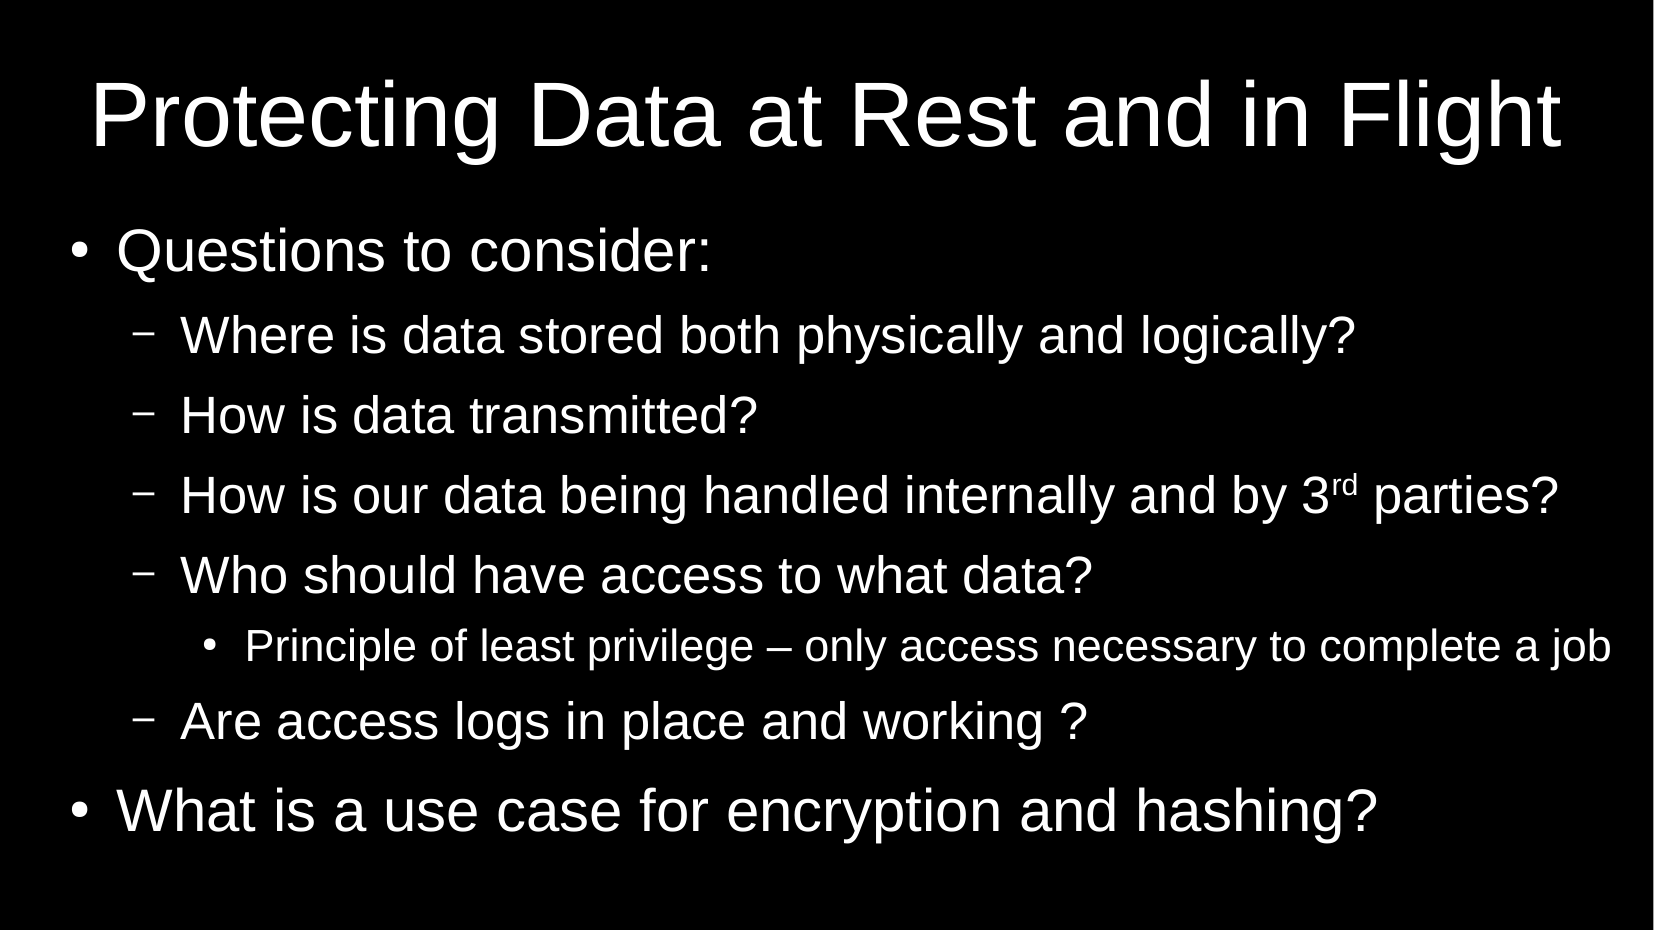

# Protecting Data at Rest and in Flight
Questions to consider:
Where is data stored both physically and logically?
How is data transmitted?
How is our data being handled internally and by 3rd parties?
Who should have access to what data?
Principle of least privilege – only access necessary to complete a job
Are access logs in place and working ?
What is a use case for encryption and hashing?